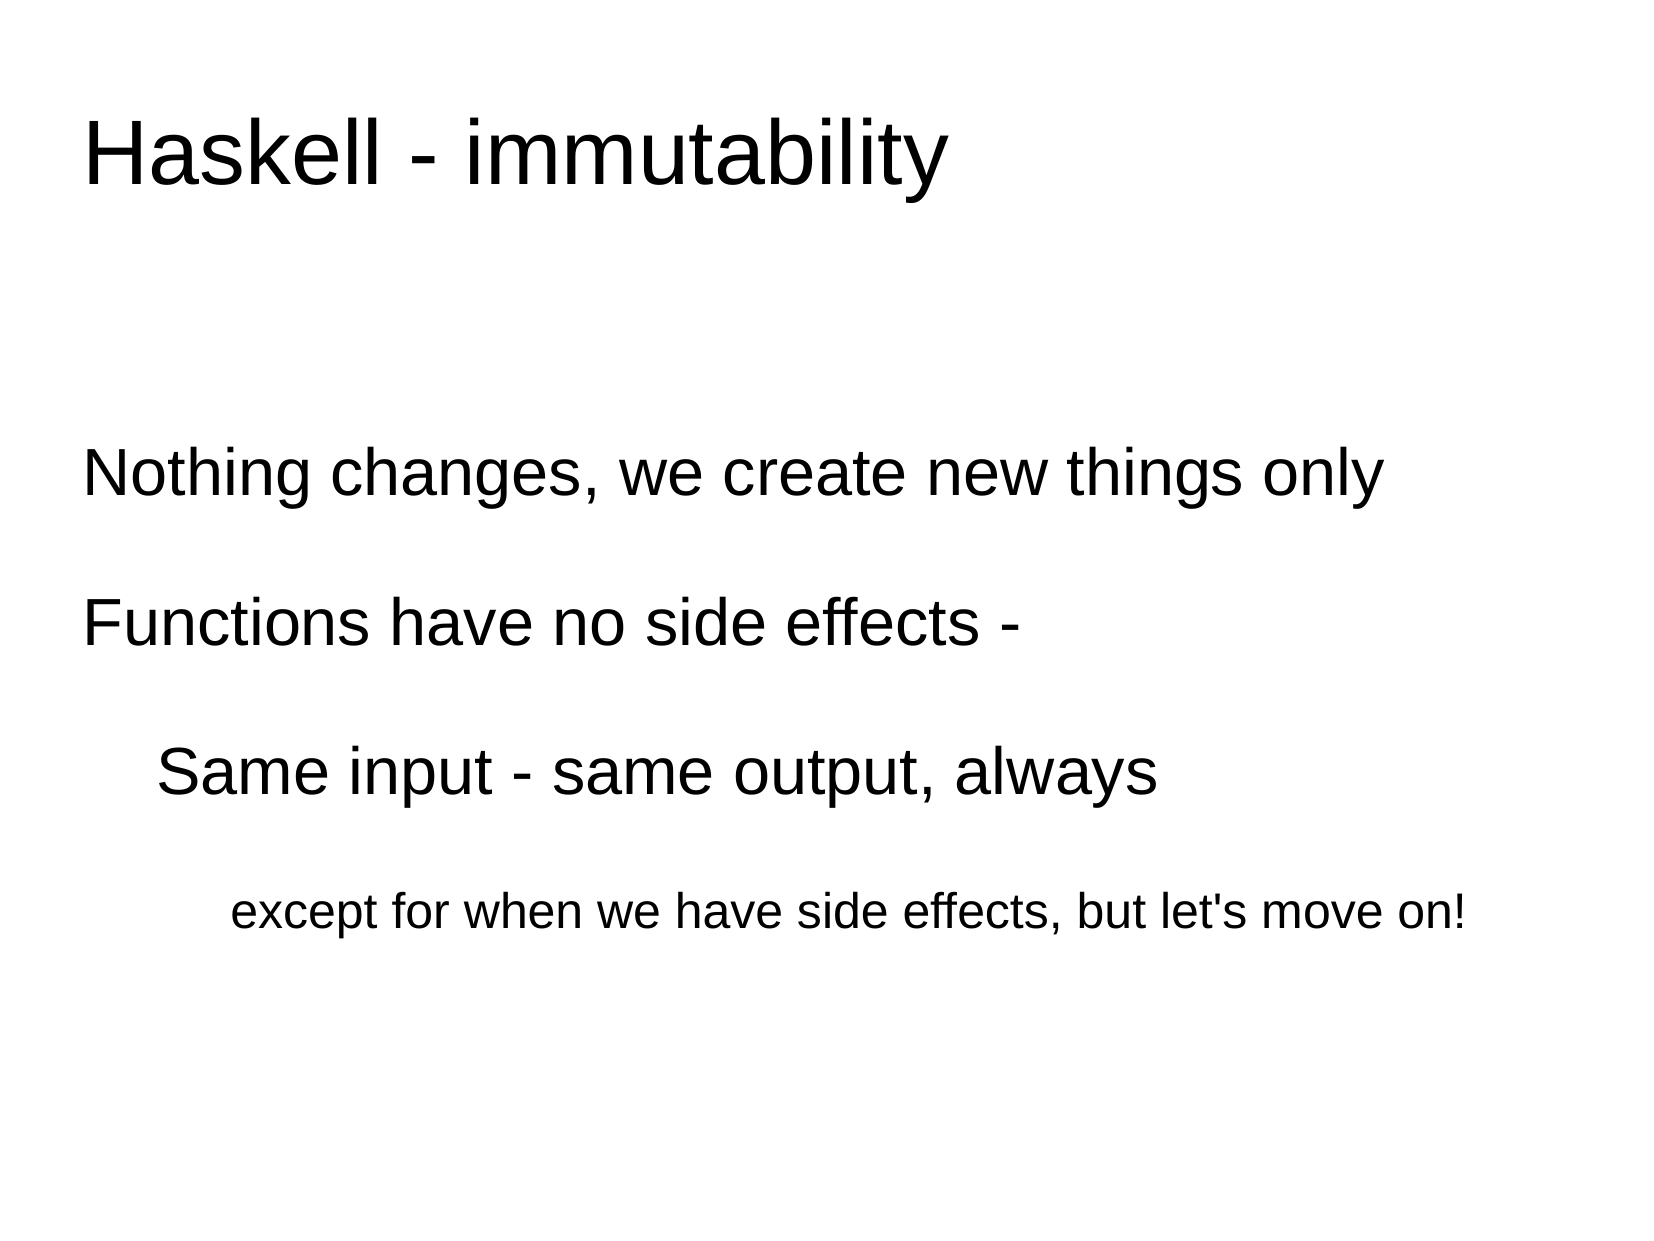

# Haskell - immutability
Nothing changes, we create new things only
Functions have no side effects -
	Same input - same output, always
		except for when we have side effects, but let's move on!